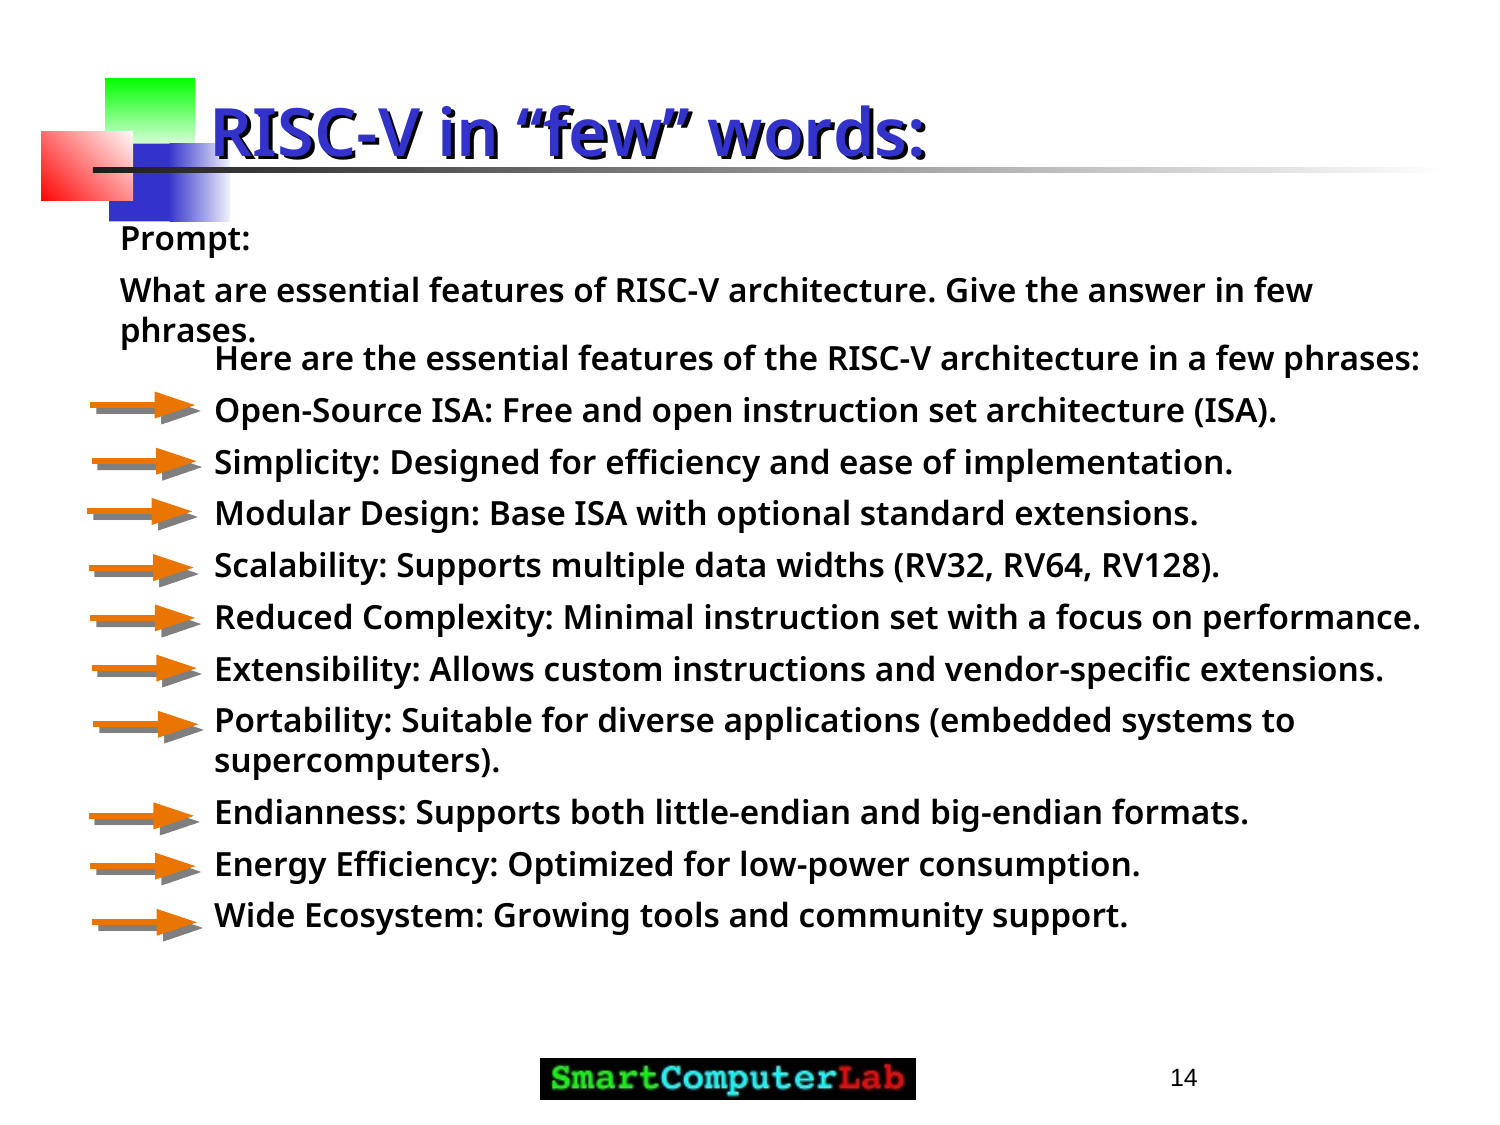

# RISC-V in “few” words:
Prompt:
What are essential features of RISC-V architecture. Give the answer in few phrases.
Here are the essential features of the RISC-V architecture in a few phrases:
Open-Source ISA: Free and open instruction set architecture (ISA).
Simplicity: Designed for efficiency and ease of implementation.
Modular Design: Base ISA with optional standard extensions.
Scalability: Supports multiple data widths (RV32, RV64, RV128).
Reduced Complexity: Minimal instruction set with a focus on performance.
Extensibility: Allows custom instructions and vendor-specific extensions.
Portability: Suitable for diverse applications (embedded systems to supercomputers).
Endianness: Supports both little-endian and big-endian formats.
Energy Efficiency: Optimized for low-power consumption.
Wide Ecosystem: Growing tools and community support.
14